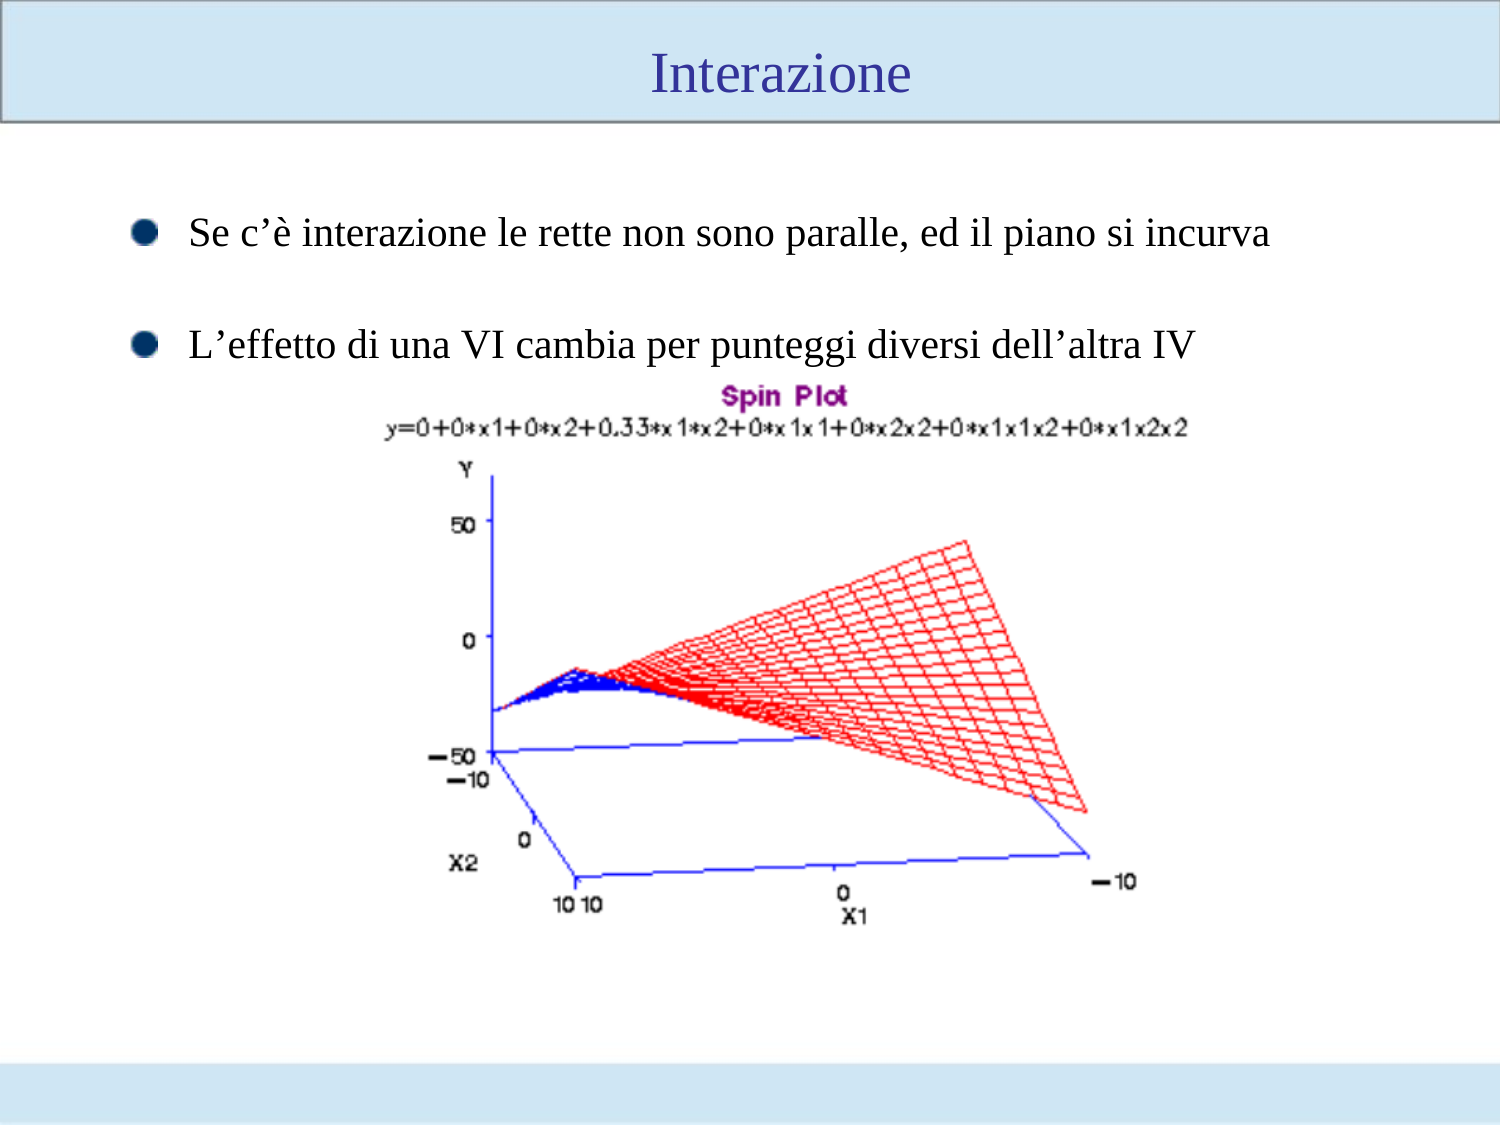

# Interazione
Se c’è interazione le rette non sono paralle, ed il piano si incurva
L’effetto di una VI cambia per punteggi diversi dell’altra IV